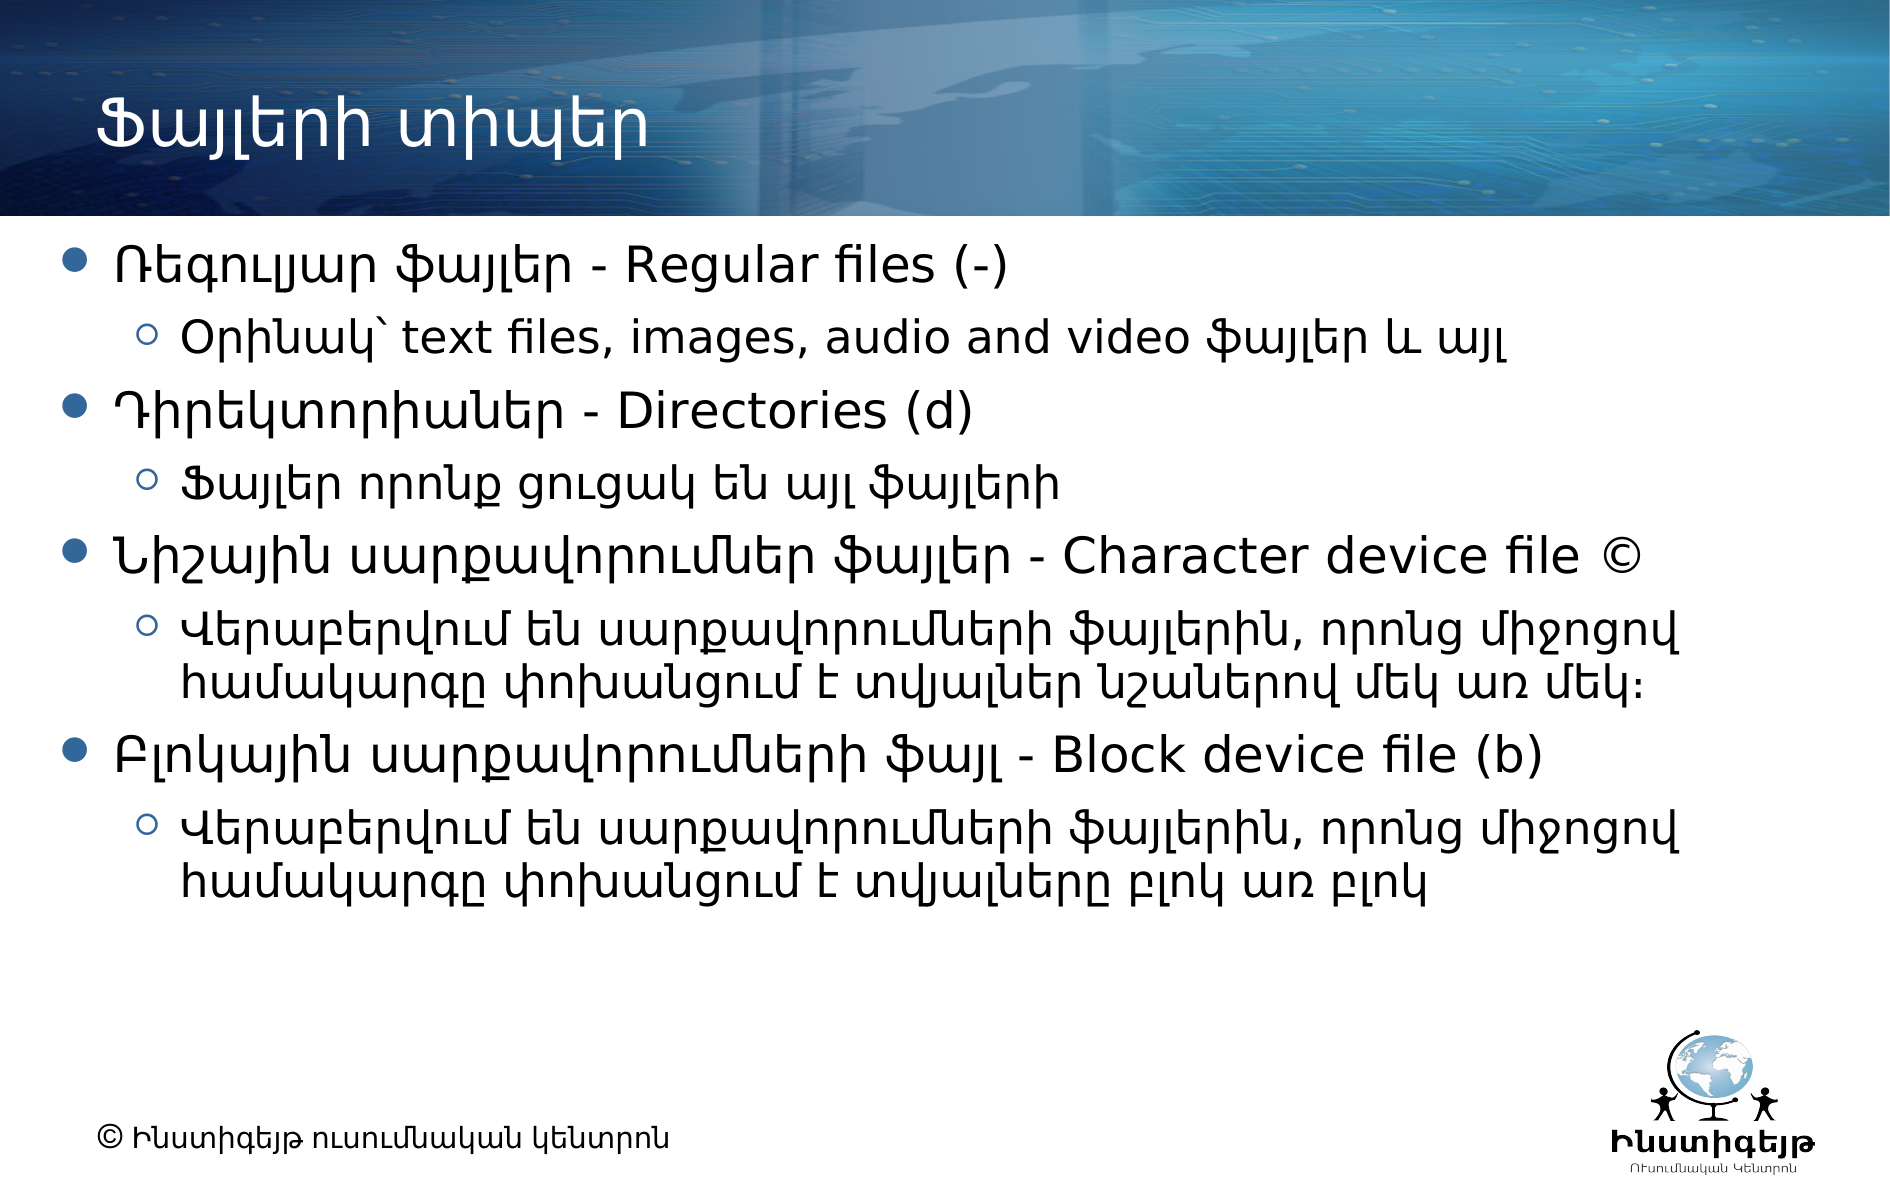

# Ֆայլերի տիպեր
Ռեգուլյար ֆայլեր - Regular files (-)
Օրինակ՝ text files, images, audio and video ֆայլեր և այլ
Դիրեկտորիաներ - Directories (d)
Ֆայլեր որոնք ցուցակ են այլ ֆայլերի
Նիշային սարքավորումներ ֆայլեր - Character device file ©
Վերաբերվում են սարքավորումների ֆայլերին, որոնց միջոցով համակարգը փոխանցում է տվյալներ նշաներով մեկ առ մեկ։
Բլոկային սարքավորումների ֆայլ - Block device file (b)
Վերաբերվում են սարքավորումների ֆայլերին, որոնց միջոցով համակարգը փոխանցում է տվյալները բլոկ առ բլոկ